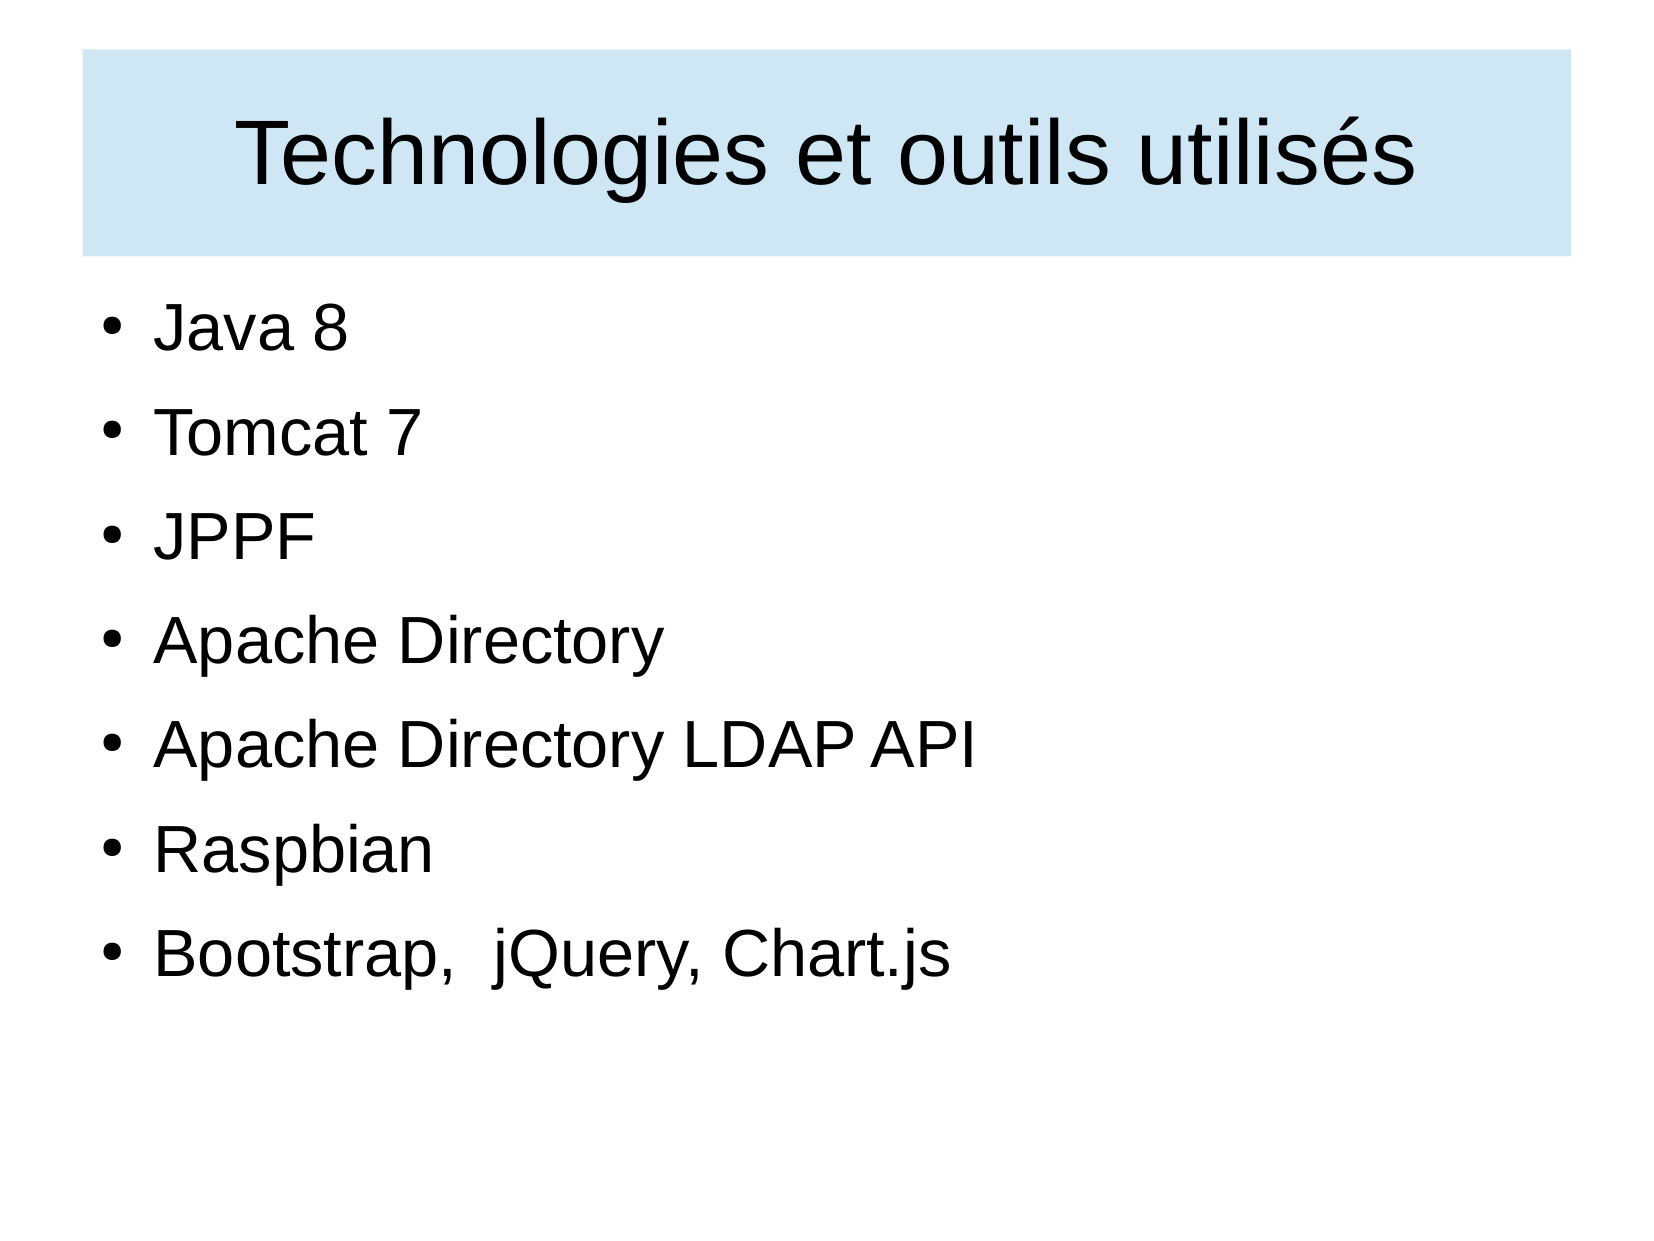

# Technologies et outils utilisés
Java 8
Tomcat 7
JPPF
Apache Directory
Apache Directory LDAP API
Raspbian
Bootstrap, jQuery, Chart.js